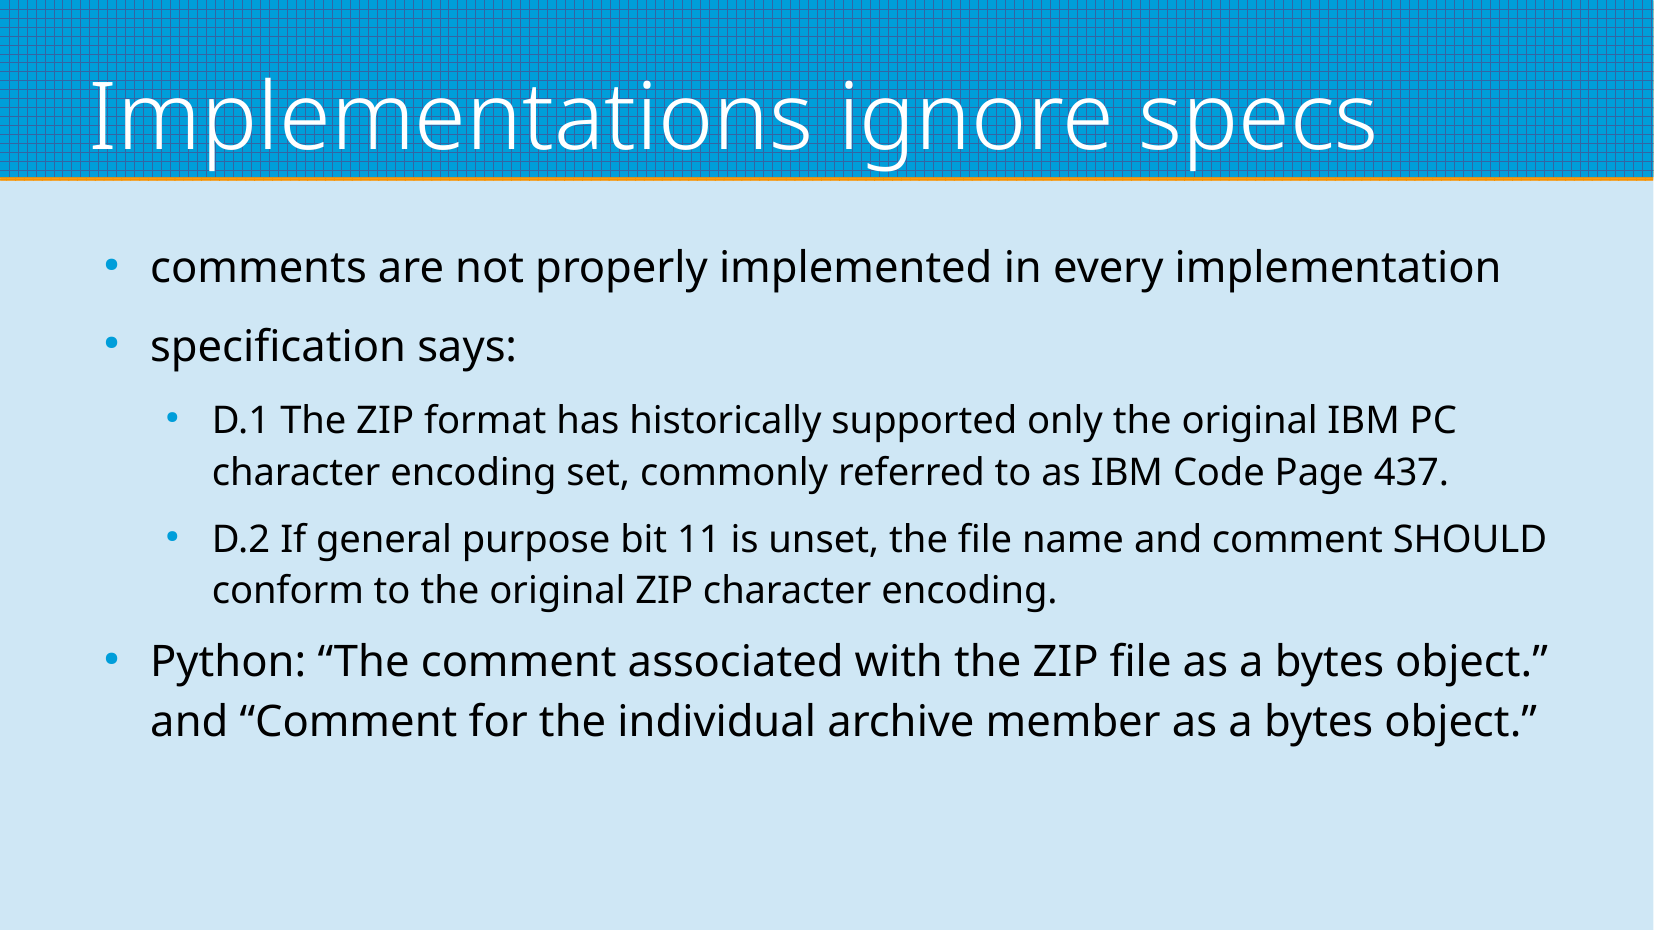

# Implementations ignore specs
comments are not properly implemented in every implementation
specification says:
D.1 The ZIP format has historically supported only the original IBM PC character encoding set, commonly referred to as IBM Code Page 437.
D.2 If general purpose bit 11 is unset, the file name and comment SHOULD conform to the original ZIP character encoding.
Python: “The comment associated with the ZIP file as a bytes object.” and “Comment for the individual archive member as a bytes object.”